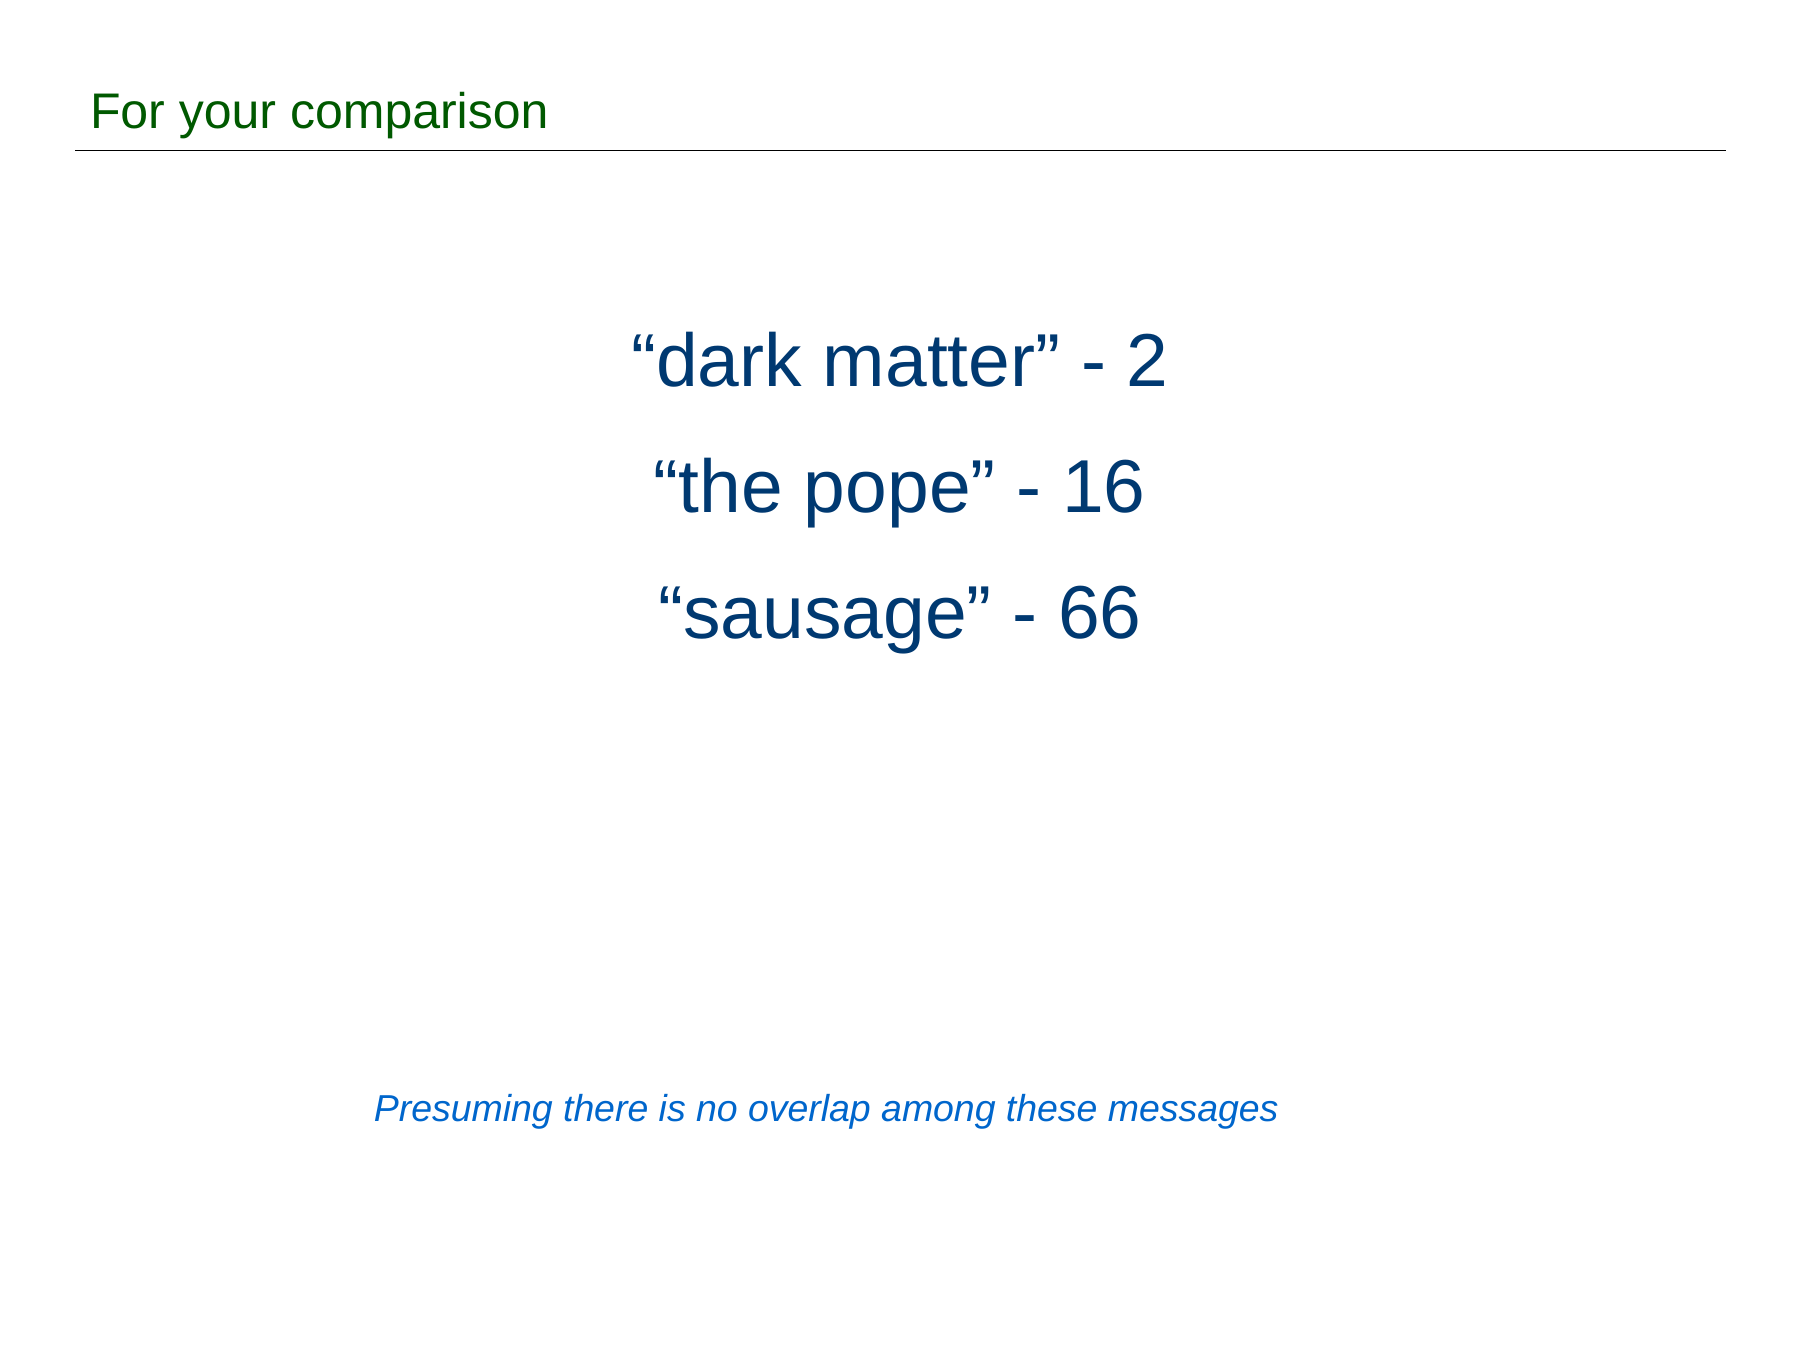

# For your comparison
“dark matter” - 2
“the pope” - 16
“sausage” - 66
Presuming there is no overlap among these messages